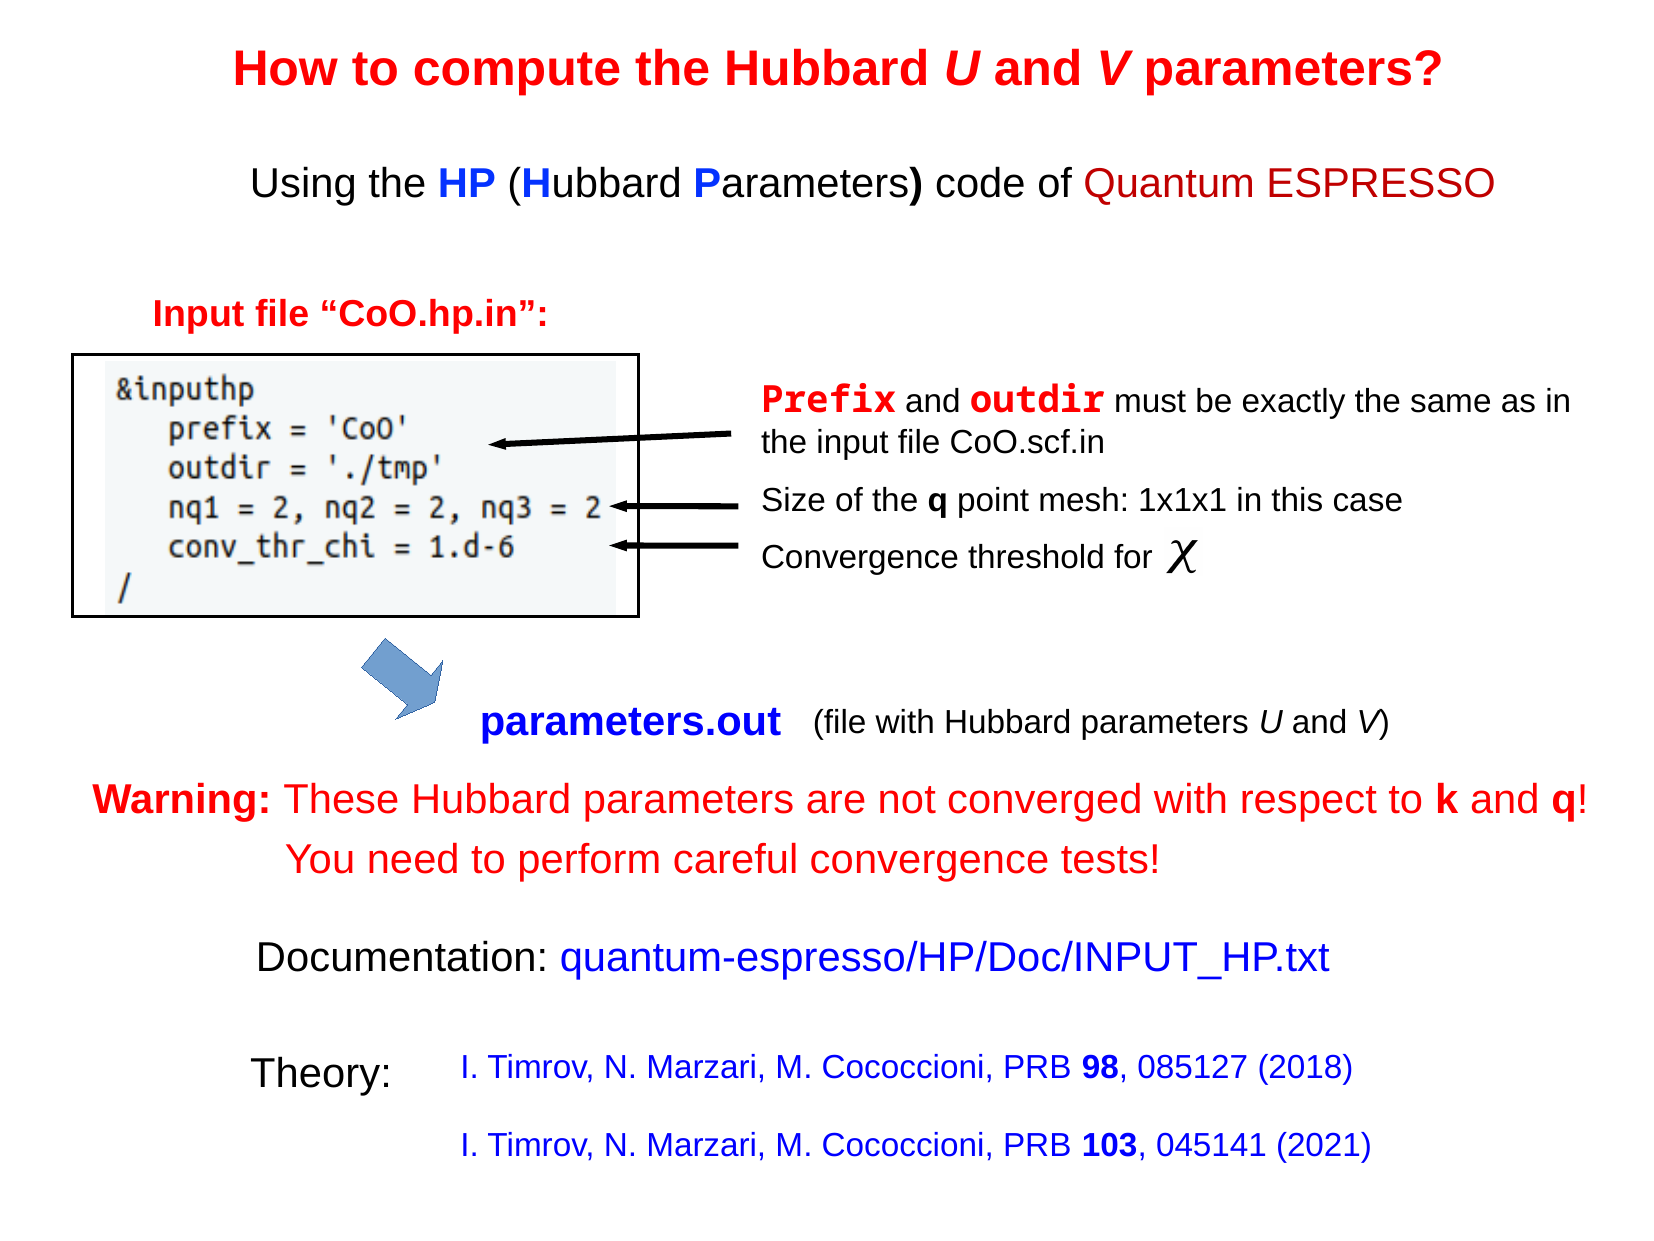

# How to compute the Hubbard U and V parameters?
Using the HP (Hubbard Parameters) code of Quantum ESPRESSO
Input file “CoO.hp.in”:
Prefix and outdir must be exactly the same as in
the input file CoO.scf.in
Size of the q point mesh: 1x1x1 in this case
Convergence threshold for
parameters.out
(file with Hubbard parameters U and V)
Warning: These Hubbard parameters are not converged with respect to k and q!
You need to perform careful convergence tests!
Documentation: quantum-espresso/HP/Doc/INPUT_HP.txt
Theory:
I. Timrov, N. Marzari, M. Cococcioni, PRB 98, 085127 (2018)
I. Timrov, N. Marzari, M. Cococcioni, PRB 103, 045141 (2021)